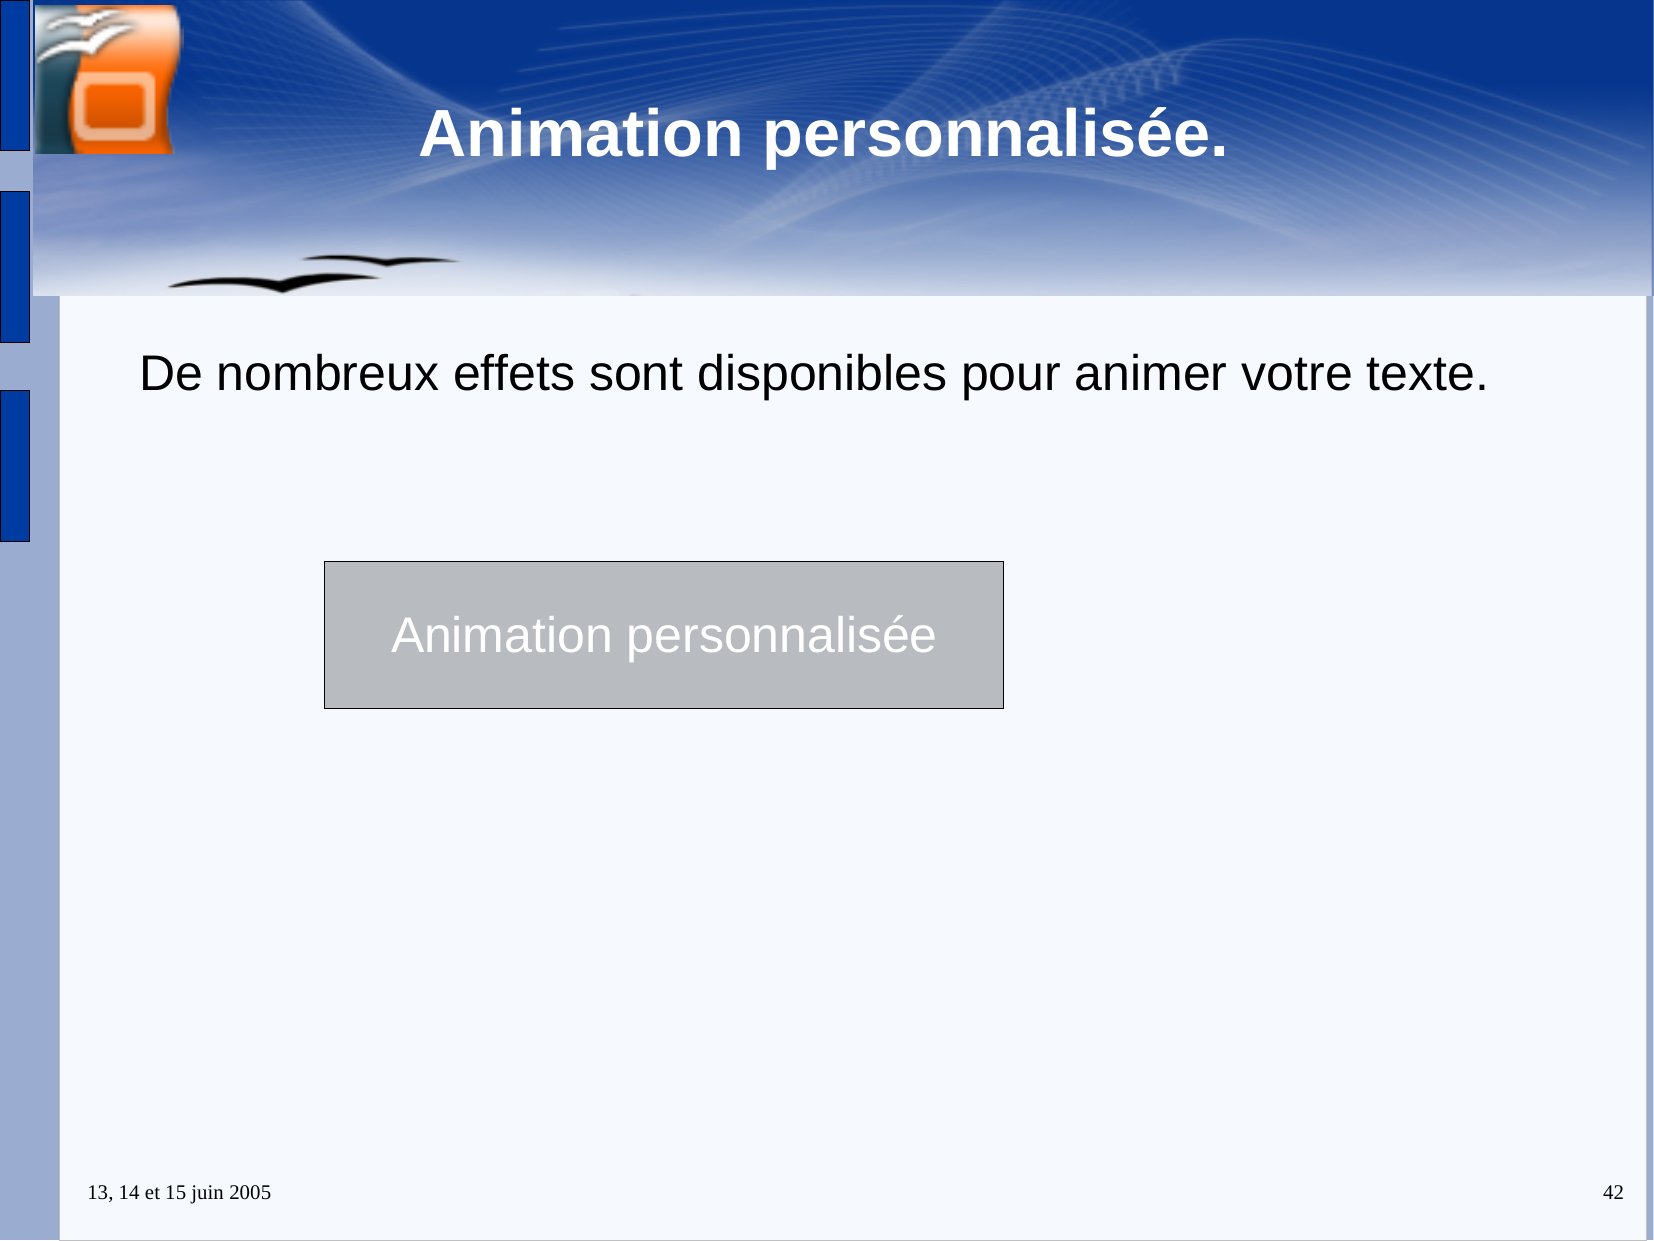

# Animation personnalisée.
De nombreux effets sont disponibles pour animer votre texte.
Animation personnalisée